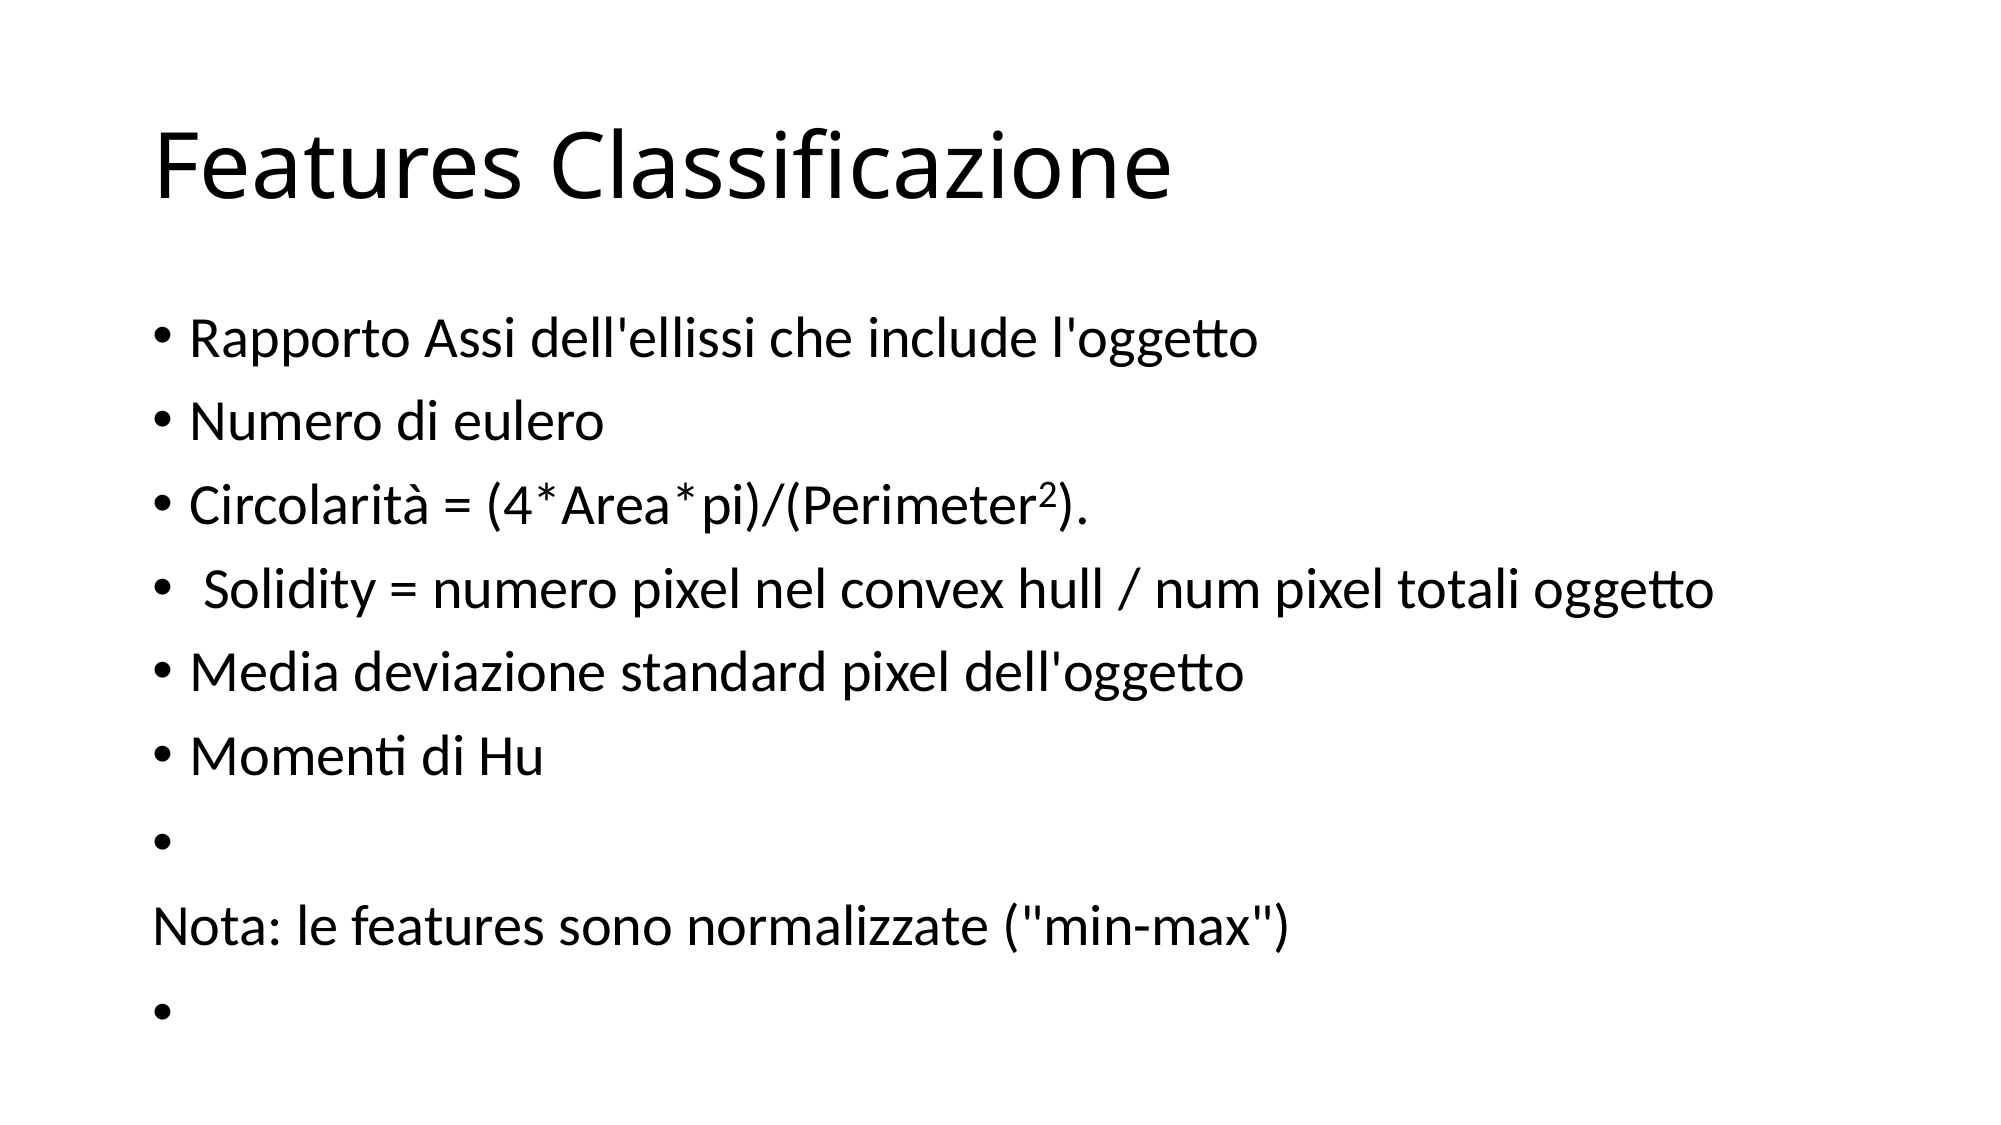

# Features Classificazione
Rapporto Assi dell'ellissi che include l'oggetto
Numero di eulero
Circolarità = (4*Area*pi)/(Perimeter2).
 Solidity = numero pixel nel convex hull / num pixel totali oggetto
Media deviazione standard pixel dell'oggetto
Momenti di Hu
Nota: le features sono normalizzate ("min-max")